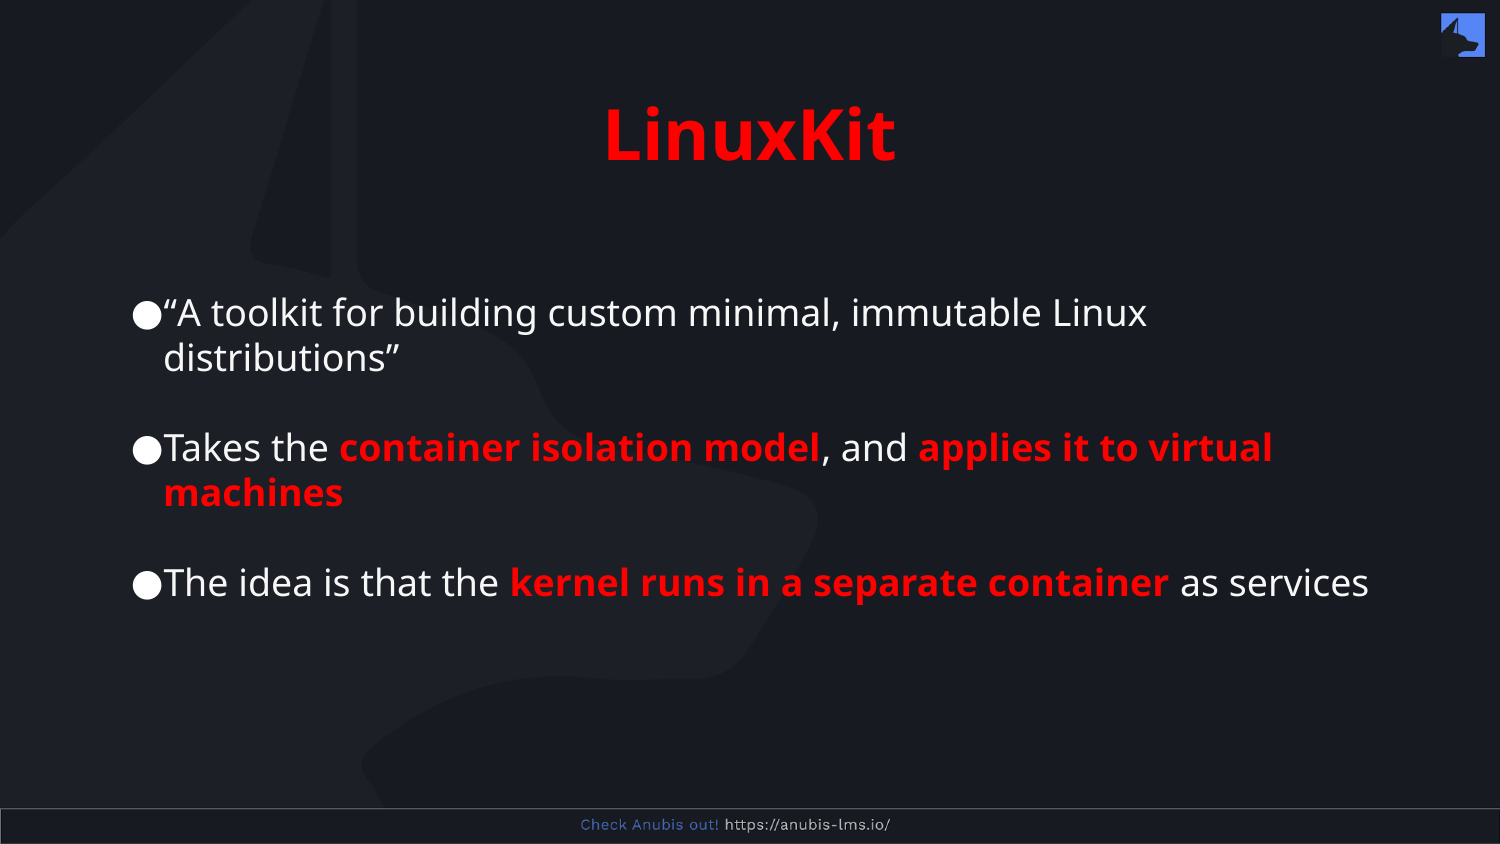

# LinuxKit
“A toolkit for building custom minimal, immutable Linux distributions”
Takes the container isolation model, and applies it to virtual machines
The idea is that the kernel runs in a separate container as services